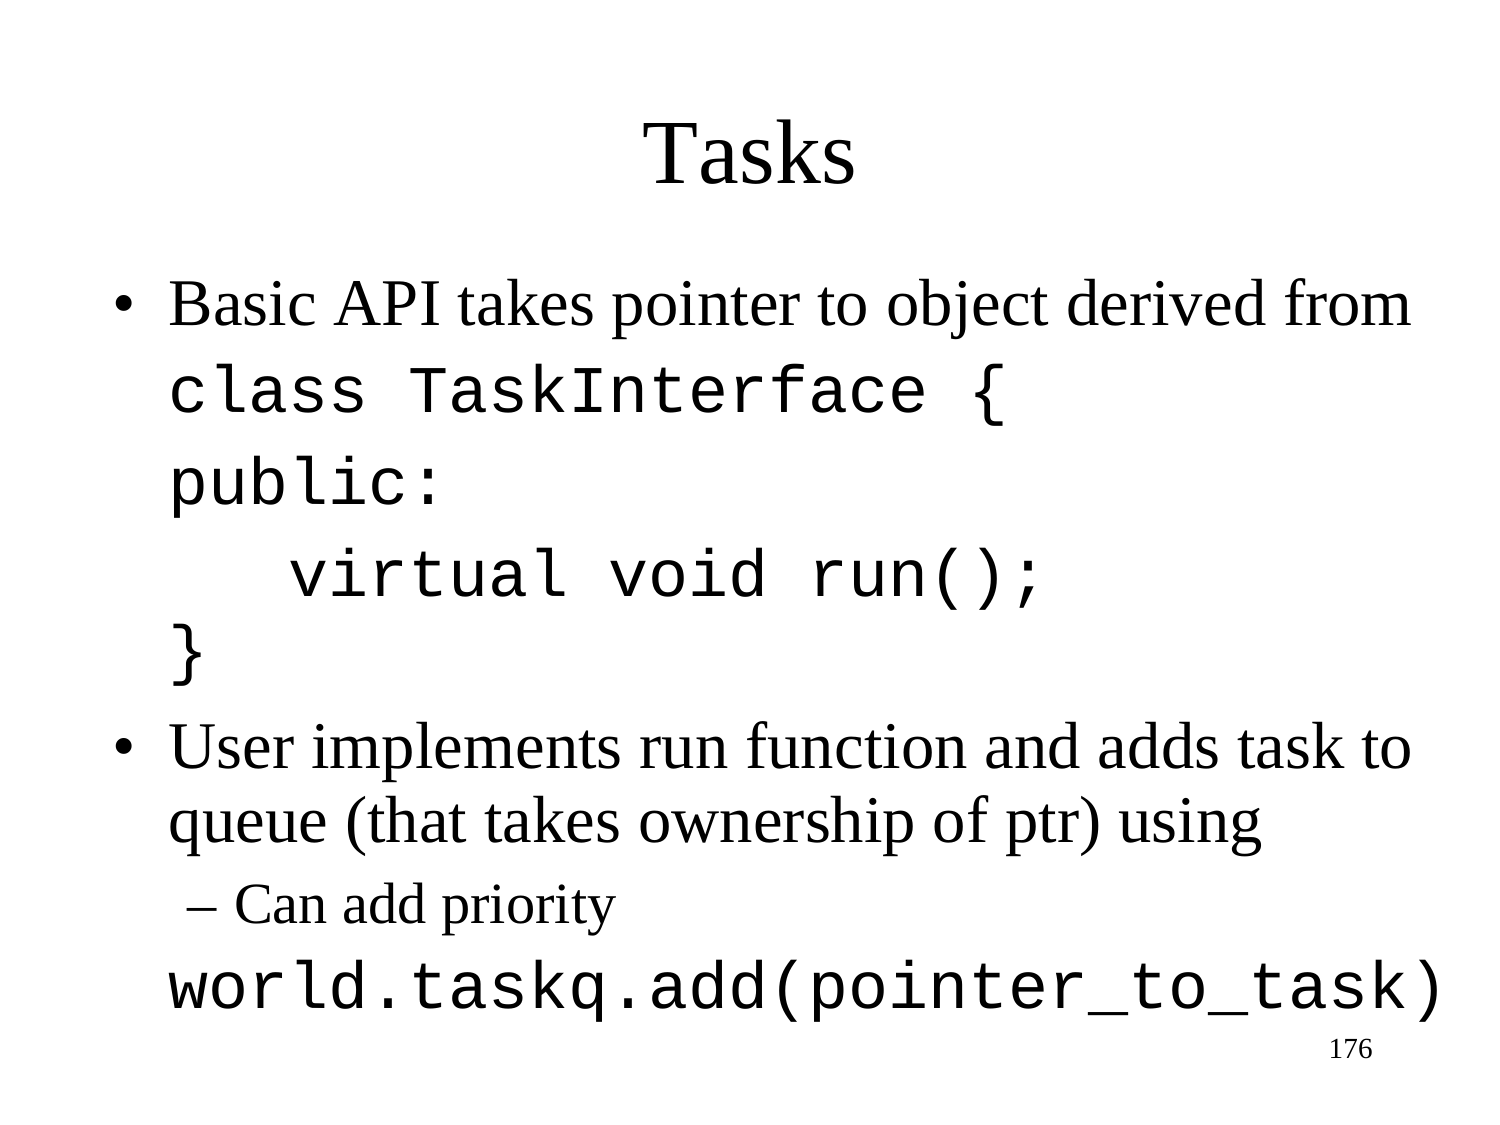

# Tasks
Basic API takes pointer to object derived from
class TaskInterface {
public:
 virtual void run();
}
User implements run function and adds task to queue (that takes ownership of ptr) using
Can add priority
world.taskq.add(pointer_to_task)
176